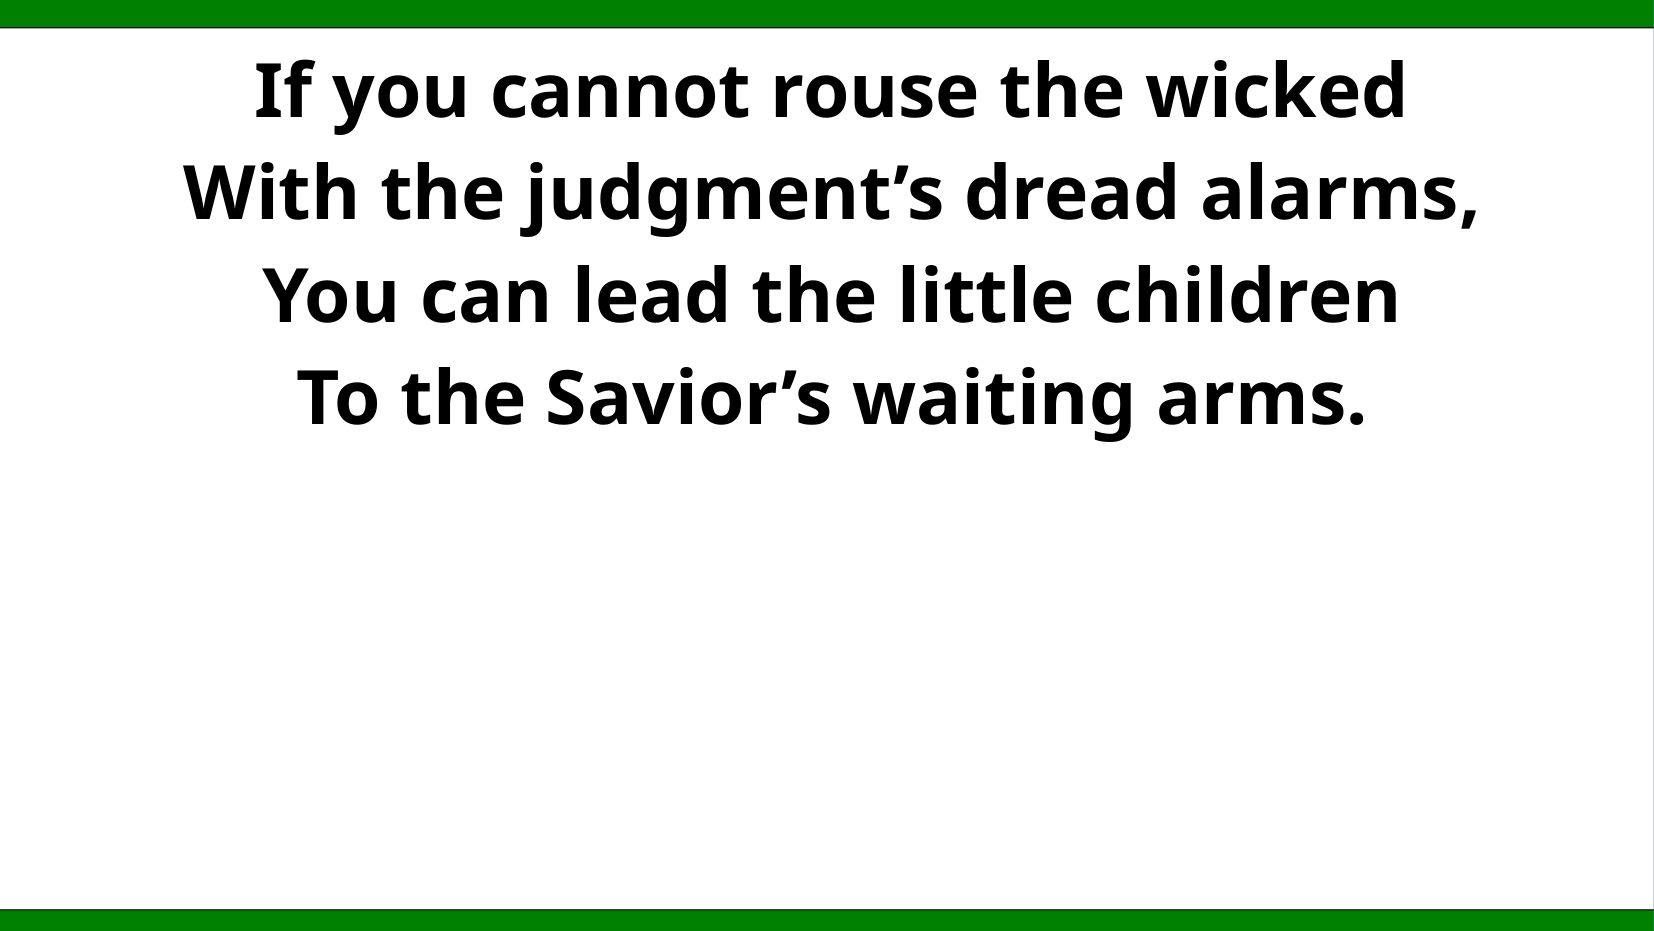

If you cannot rouse the wicked
With the judgment’s dread alarms,
You can lead the little children
To the Savior’s waiting arms.